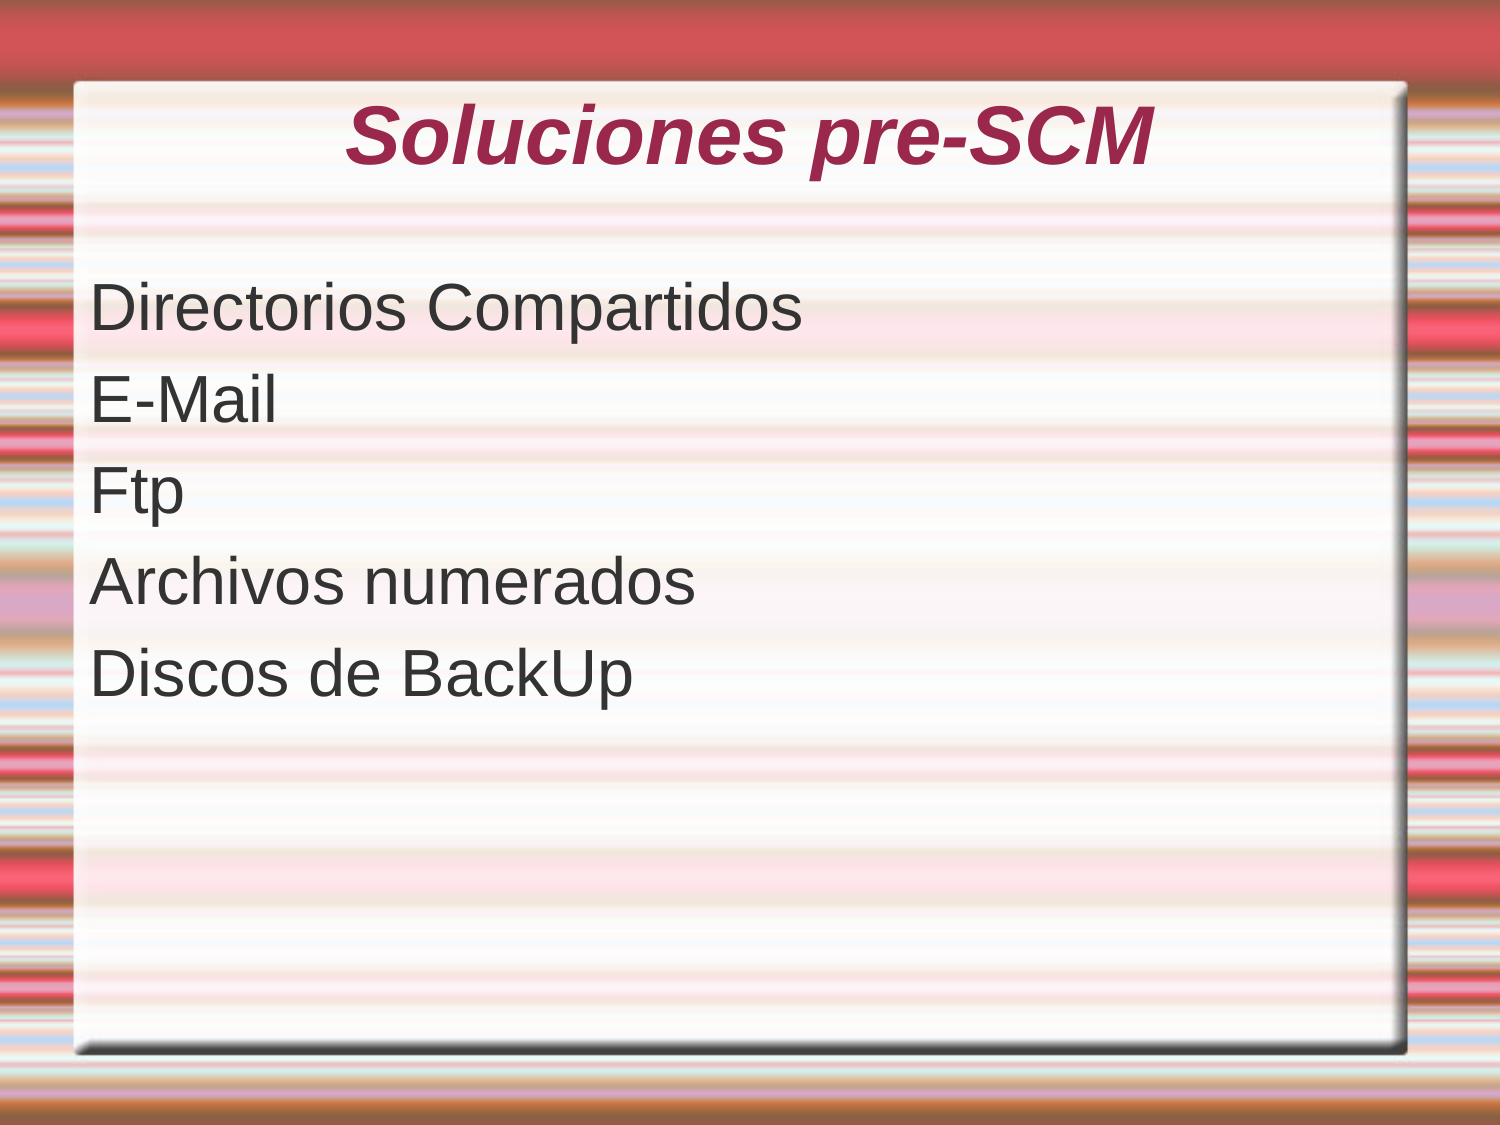

# Soluciones pre-SCM
Directorios Compartidos
E-Mail
Ftp
Archivos numerados
Discos de BackUp